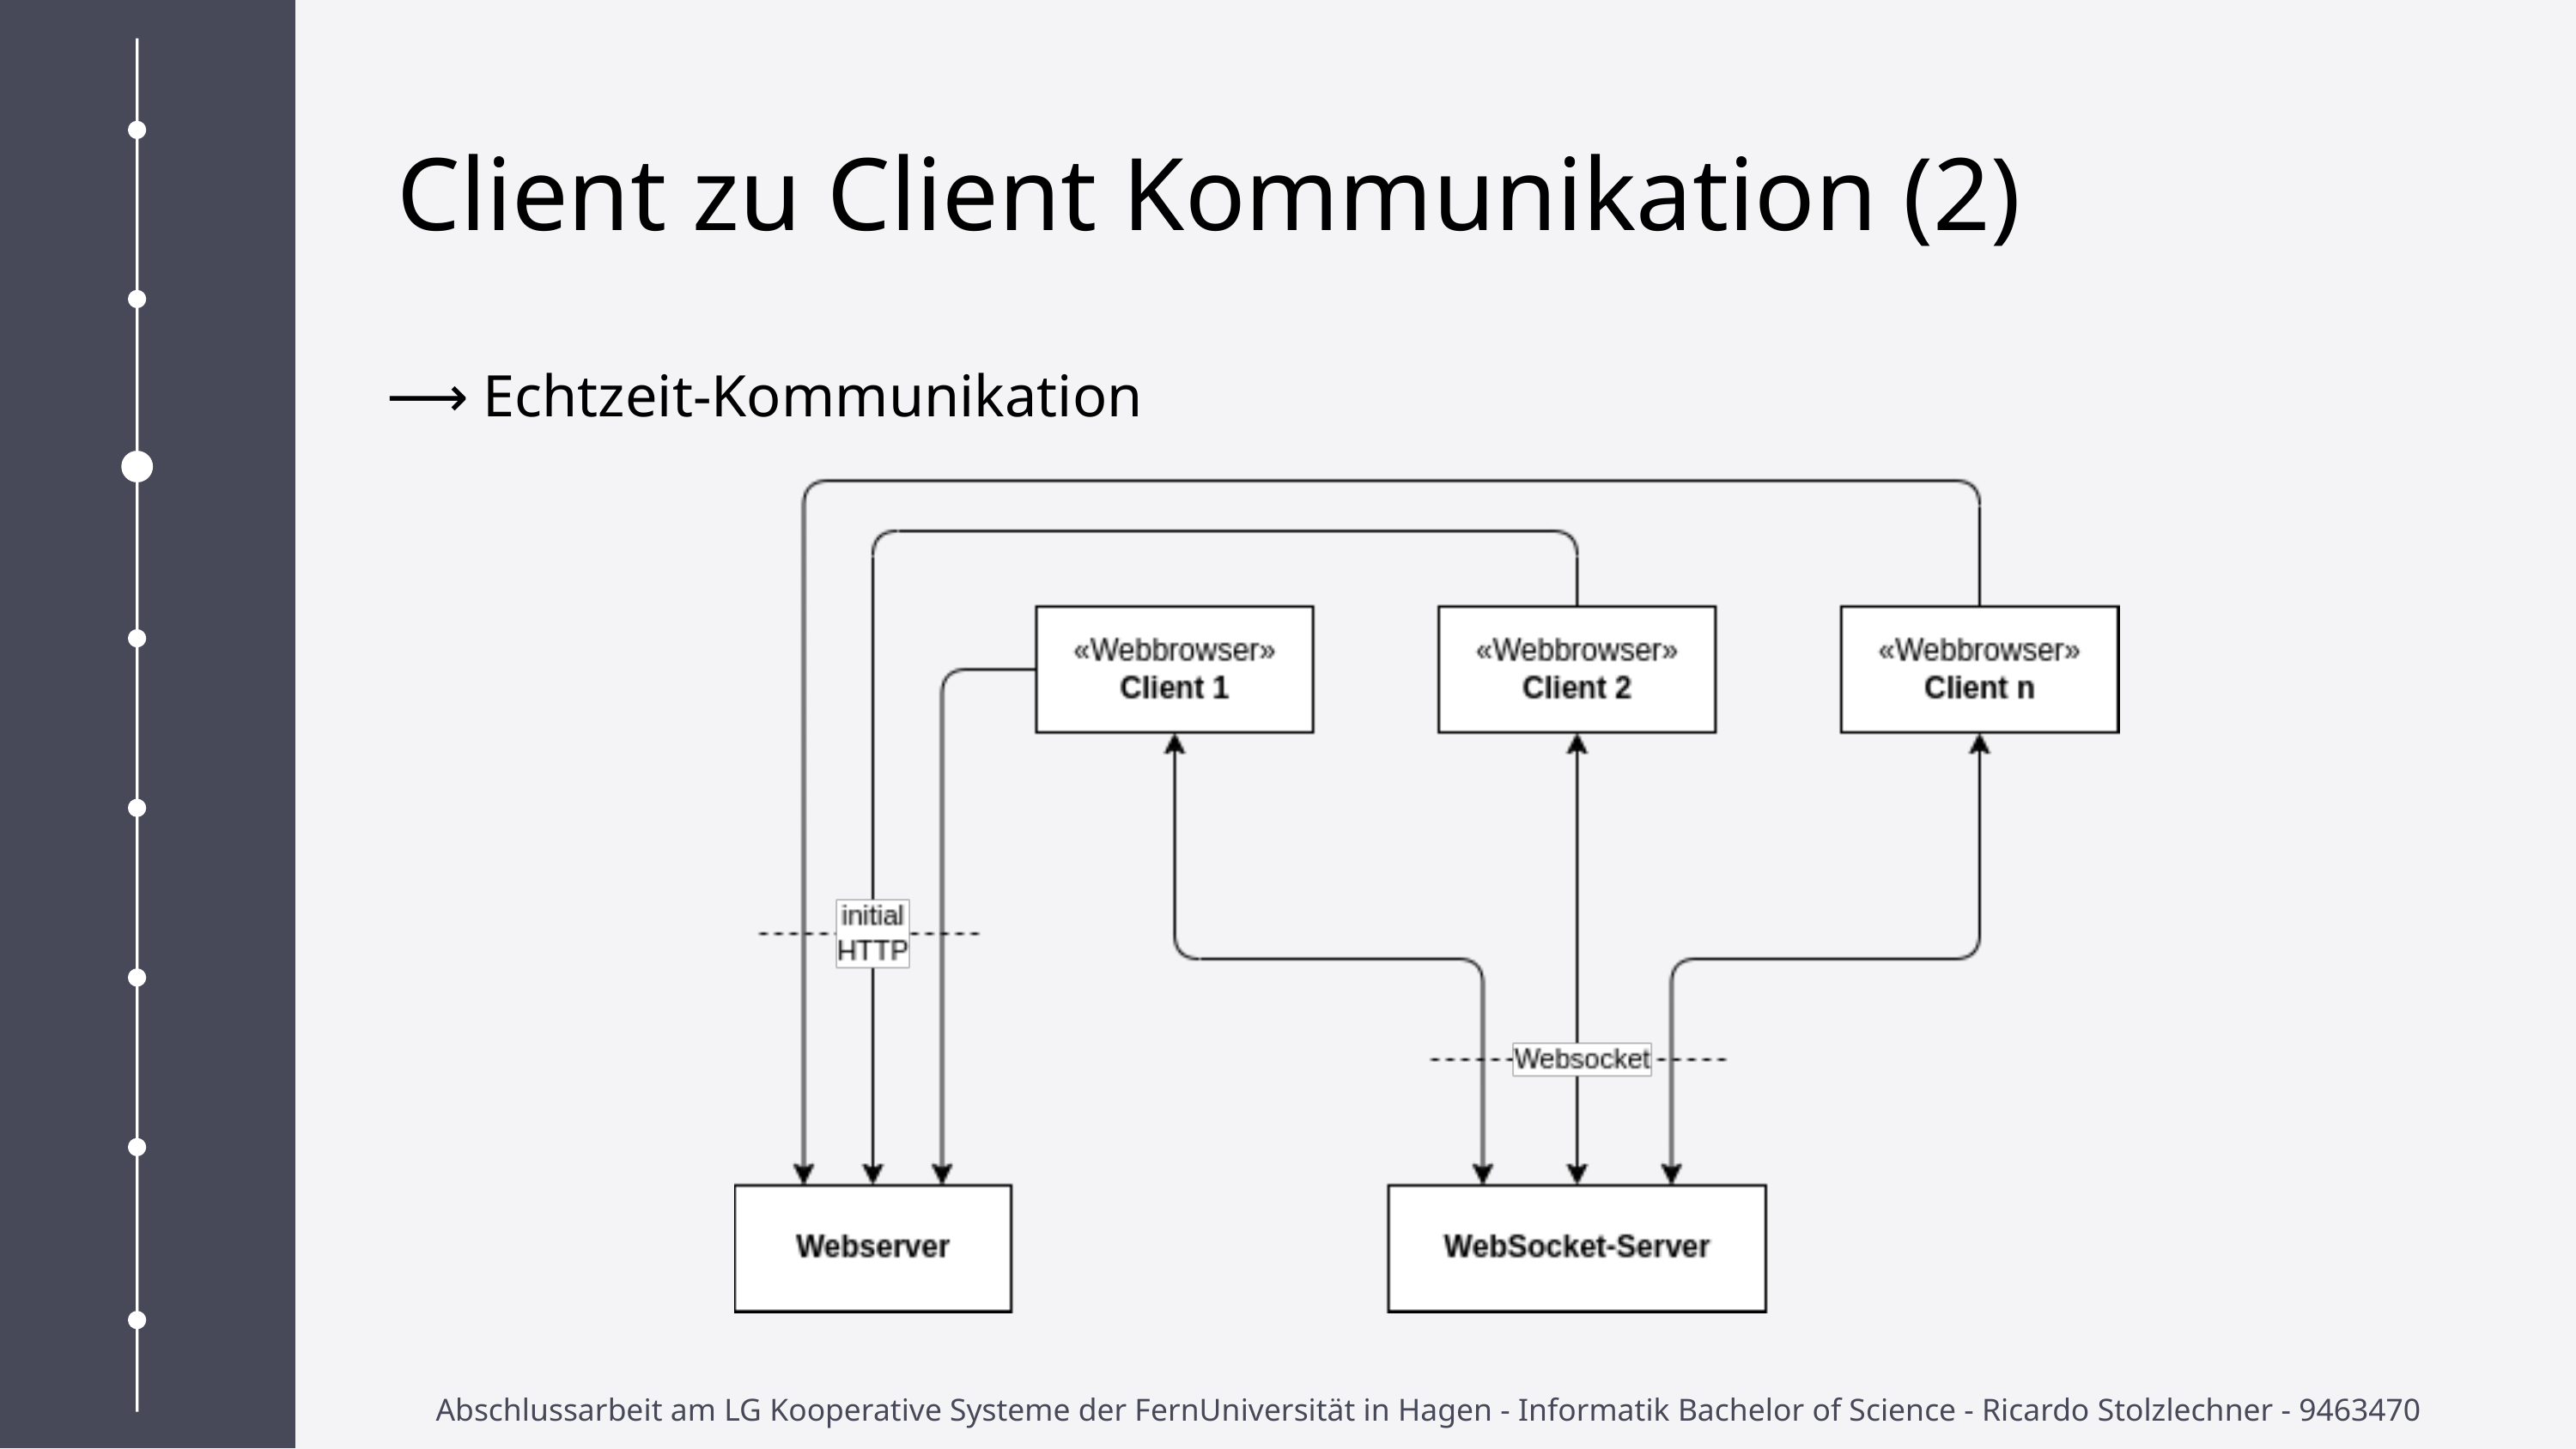

Client zu Client Kommunikation (2)
⟶ Echtzeit-Kommunikation
Abschlussarbeit am LG Kooperative Systeme der FernUniversität in Hagen - Informatik Bachelor of Science - Ricardo Stolzlechner - 9463470